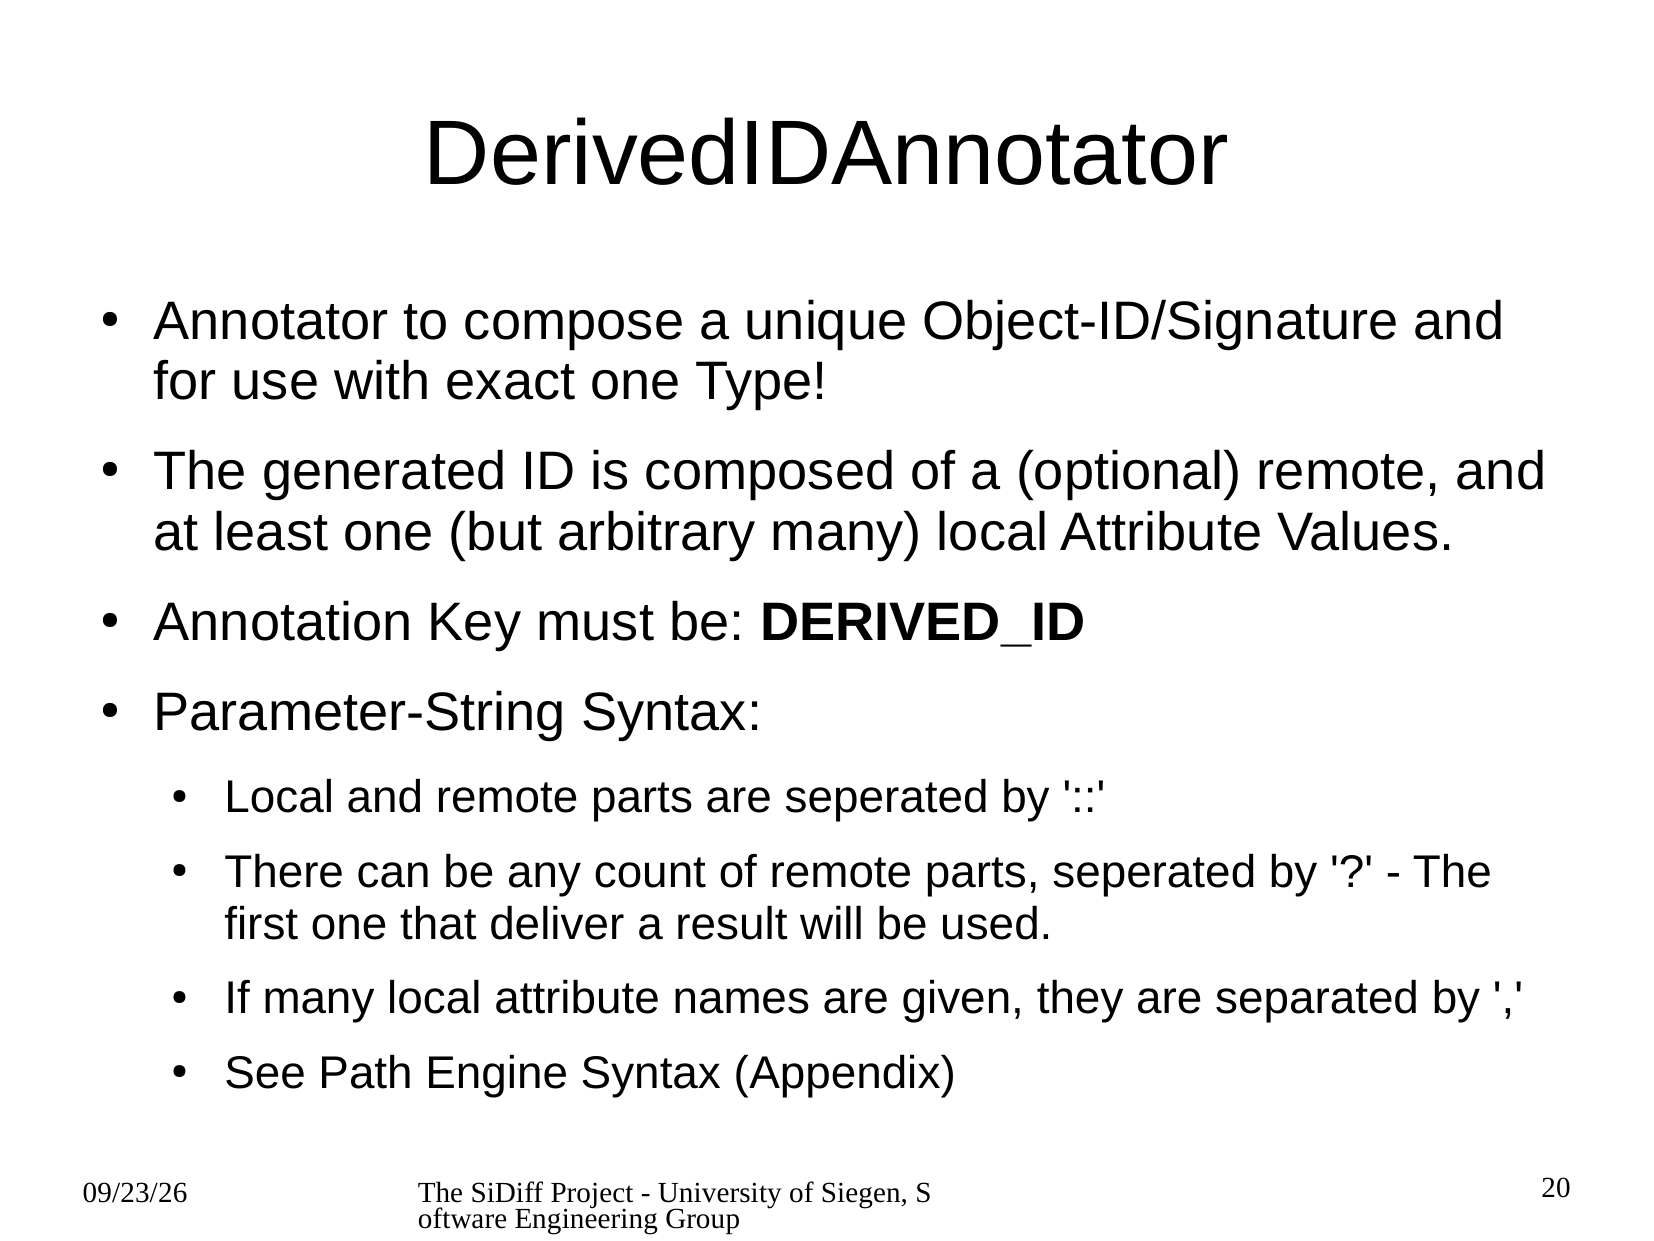

# DerivedIDAnnotator
Annotator to compose a unique Object-ID/Signature and for use with exact one Type!
The generated ID is composed of a (optional) remote, and at least one (but arbitrary many) local Attribute Values.
Annotation Key must be: DERIVED_ID
Parameter-String Syntax:
Local and remote parts are seperated by '::'
There can be any count of remote parts, seperated by '?' - The first one that deliver a result will be used.
If many local attribute names are given, they are separated by ','
See Path Engine Syntax (Appendix)
20
The SiDiff Project - University of Siegen, Software Engineering Group